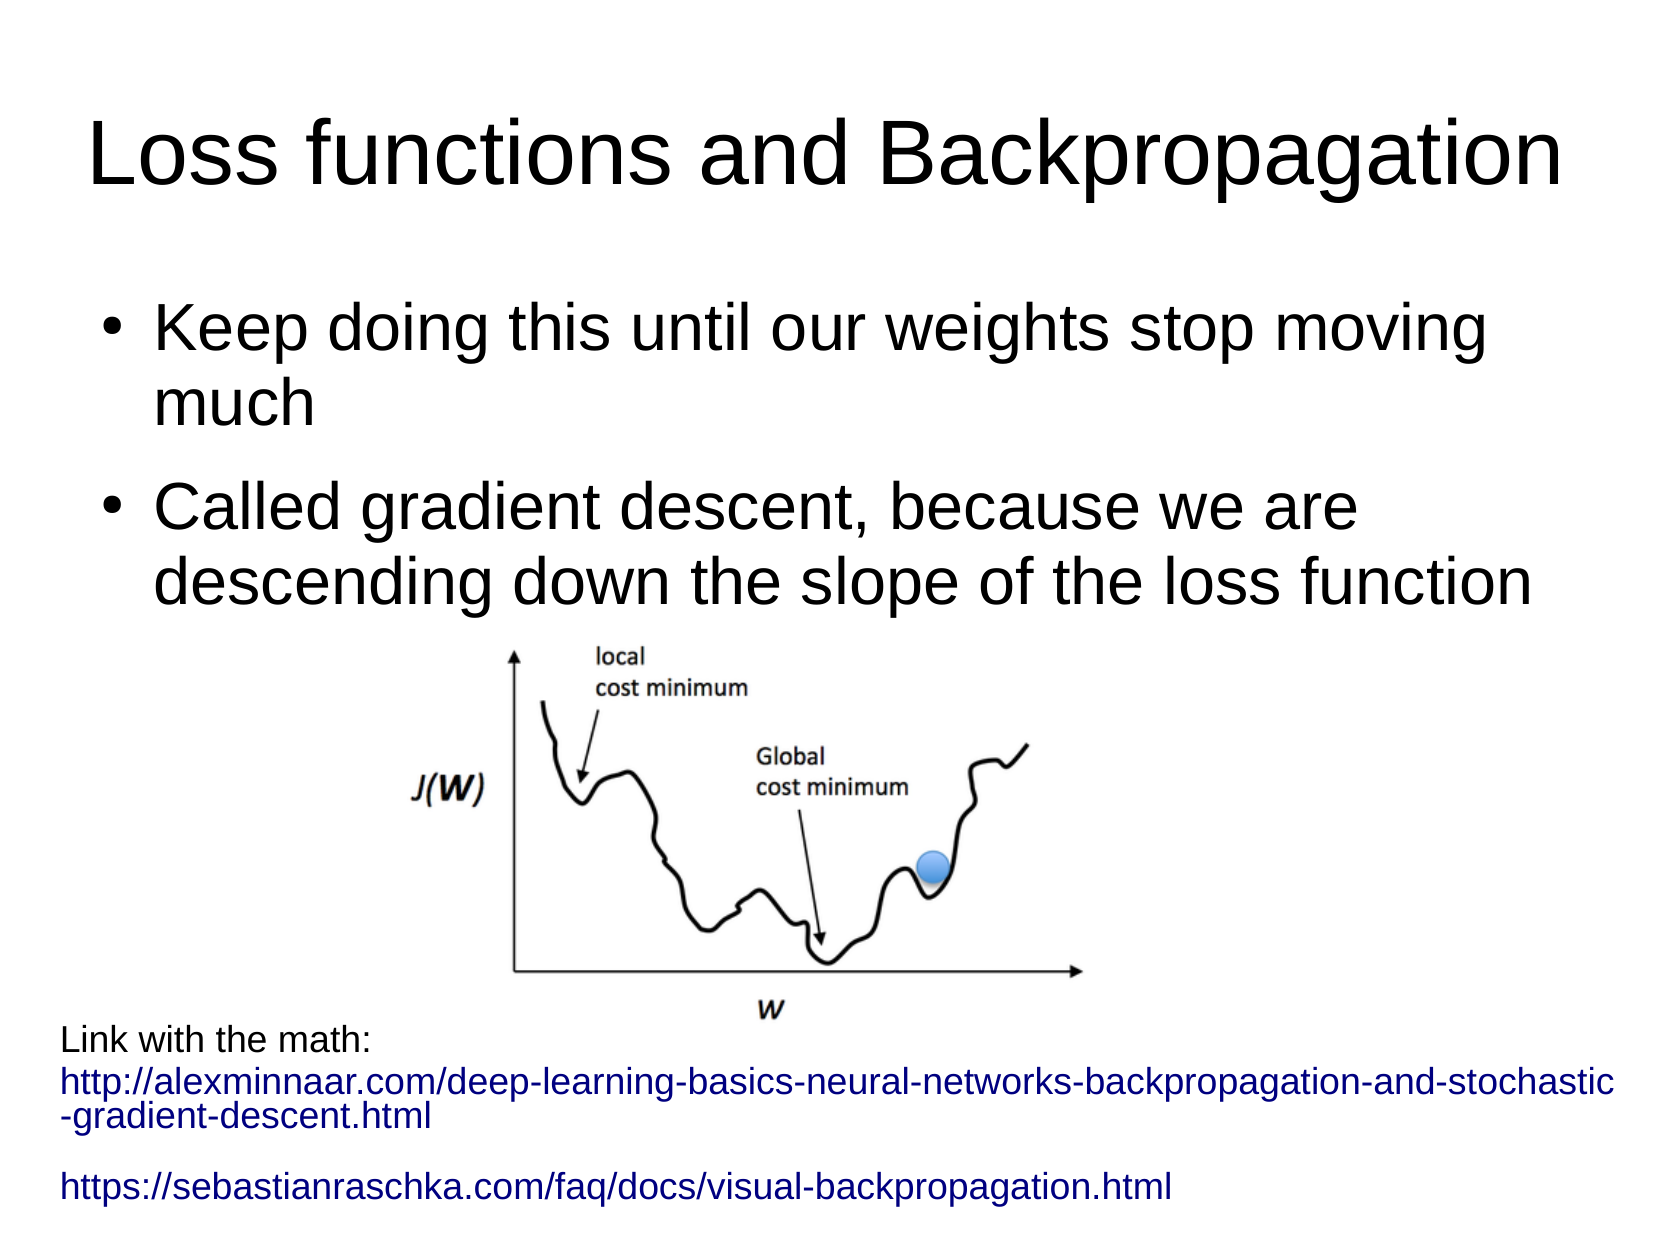

# Loss functions and Backpropagation
Keep doing this until our weights stop moving much
Called gradient descent, because we are descending down the slope of the loss function
Link with the math:http://alexminnaar.com/deep-learning-basics-neural-networks-backpropagation-and-stochastic-gradient-descent.html
https://sebastianraschka.com/faq/docs/visual-backpropagation.html